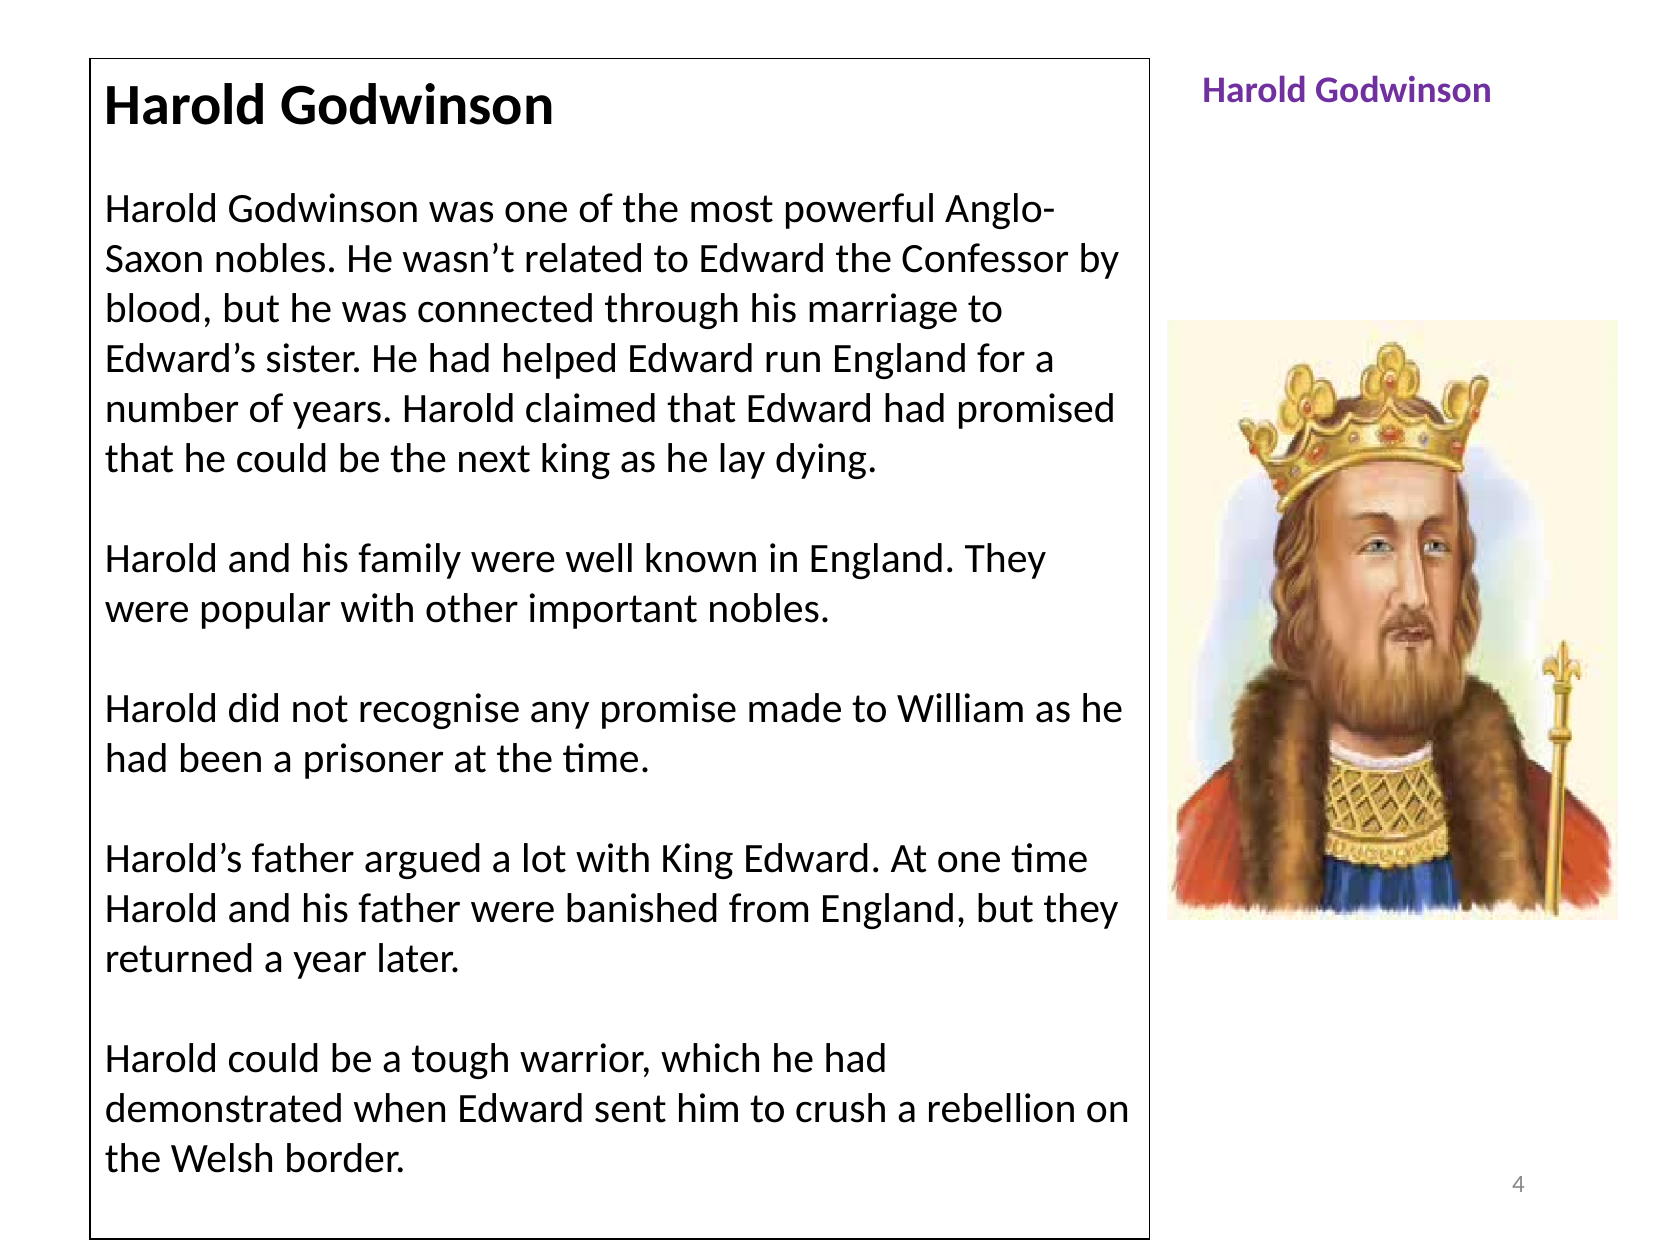

Harold Godwinson
Harold Godwinson
Harold Godwinson was one of the most powerful Anglo-Saxon nobles. He wasn’t related to Edward the Confessor by blood, but he was connected through his marriage to Edward’s sister. He had helped Edward run England for a number of years. Harold claimed that Edward had promised that he could be the next king as he lay dying.
Harold and his family were well known in England. They were popular with other important nobles.
Harold did not recognise any promise made to William as he had been a prisoner at the time.
Harold’s father argued a lot with King Edward. At one time Harold and his father were banished from England, but they returned a year later.
Harold could be a tough warrior, which he had demonstrated when Edward sent him to crush a rebellion on the Welsh border.